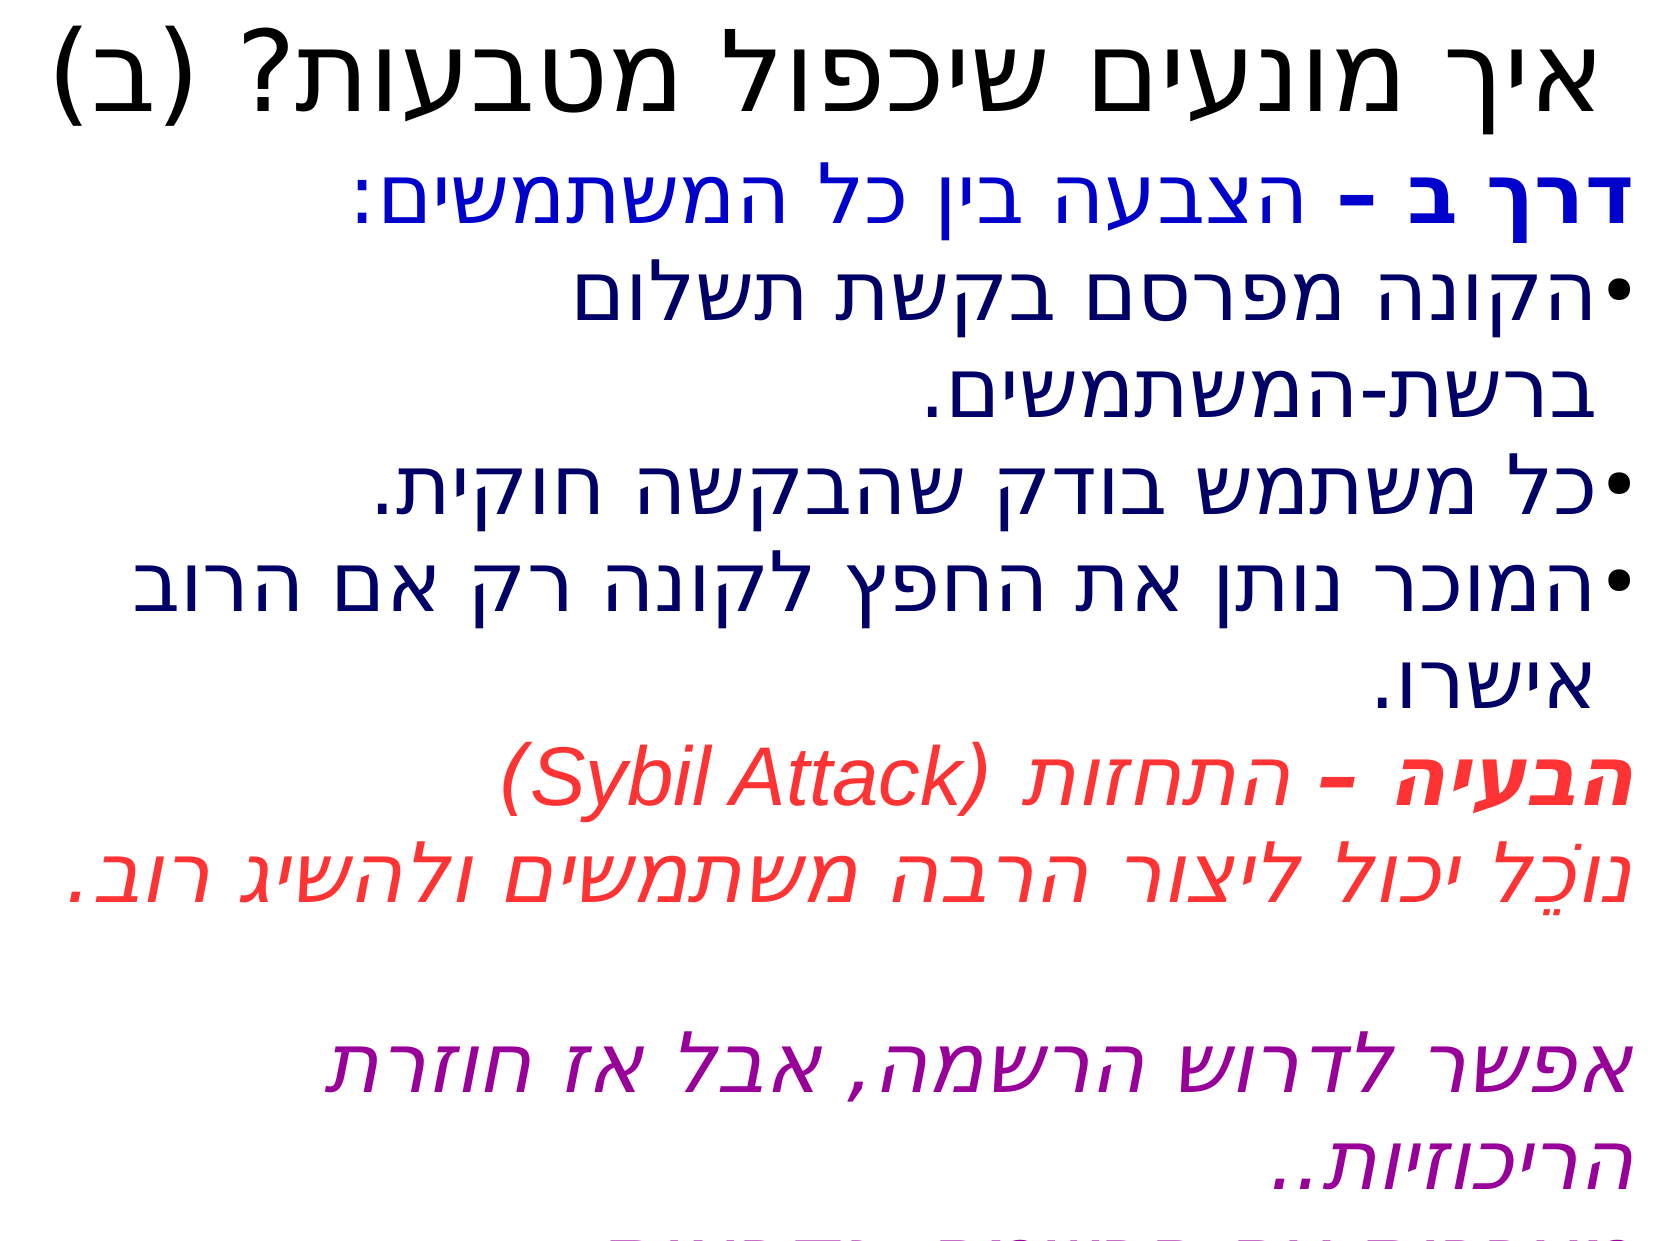

איך מונעים שיכפול מטבעות? (ב)
דרך ב – הצבעה בין כל המשתמשים:
הקונה מפרסם בקשת תשלום ברשת-המשתמשים.
כל משתמש בודק שהבקשה חוקית.
המוכר נותן את החפץ לקונה רק אם הרוב אישרו.
הבעיה – התחזות (Sybil Attack)
נוֹכֵל יכול ליצור הרבה משתמשים ולהשיג רוב.
אפשר לדרוש הרשמה, אבל אז חוזרת הריכוזיות..
מערכות עם הרשמה נקראות permissioned.
מערכות ללא הרשמה נקראות permissionless.
ביטקוין היא מערכת permissionless.